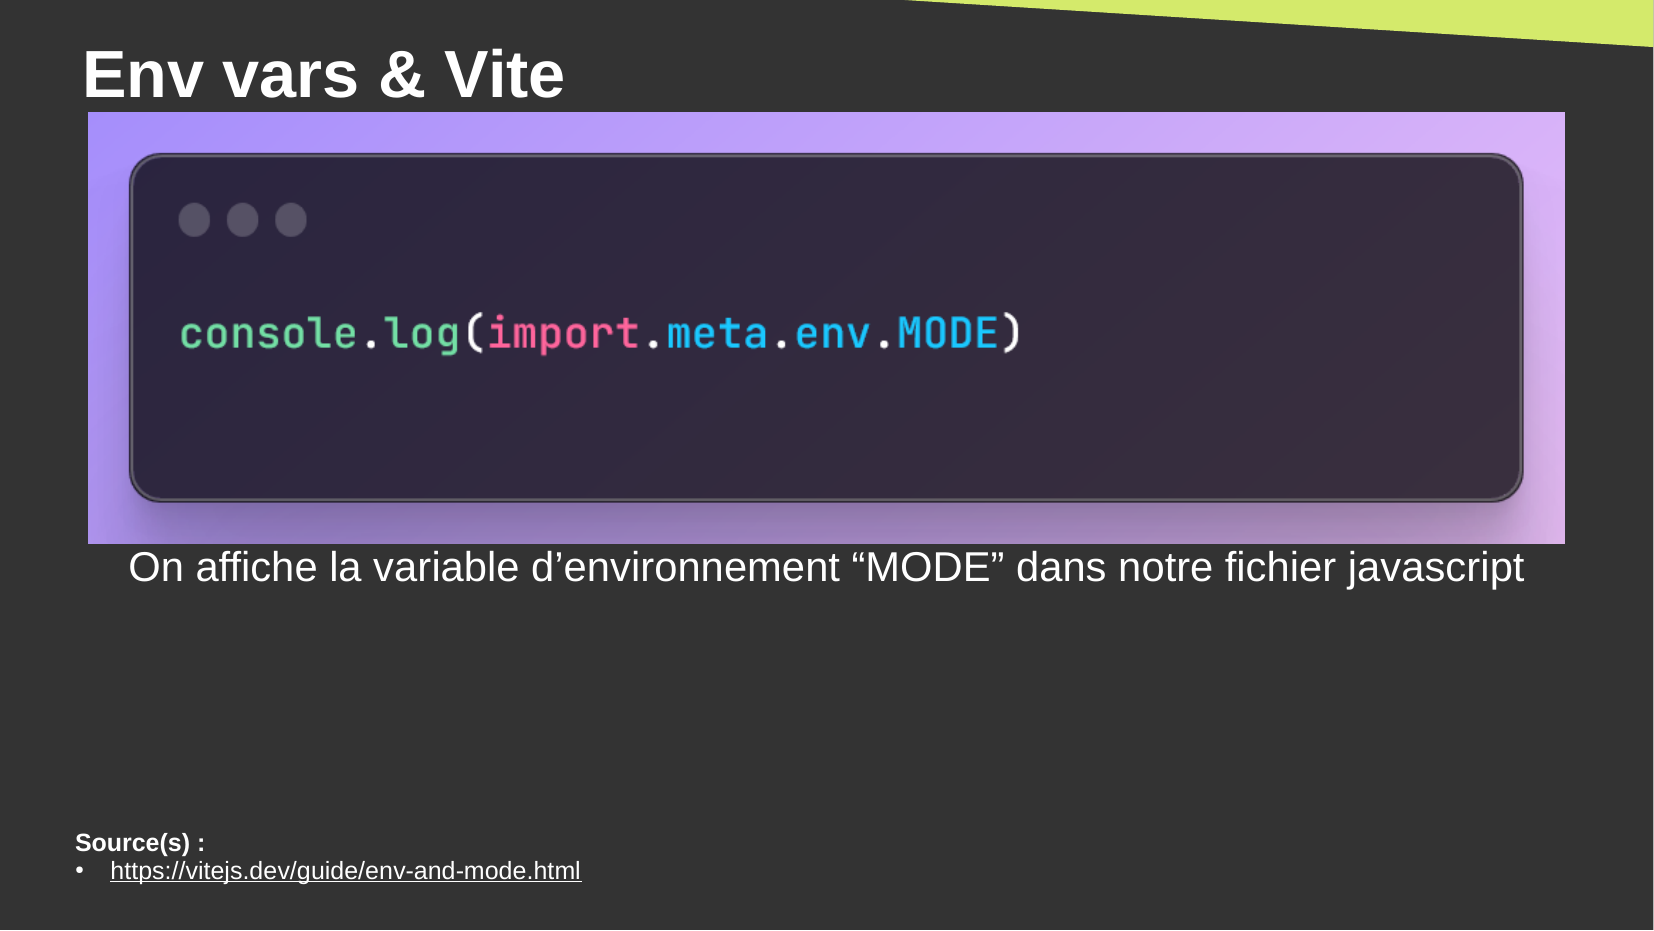

Env vars & Vite
# On affiche la variable d’environnement “MODE” dans notre fichier javascript
Source(s) :
https://vitejs.dev/guide/env-and-mode.html